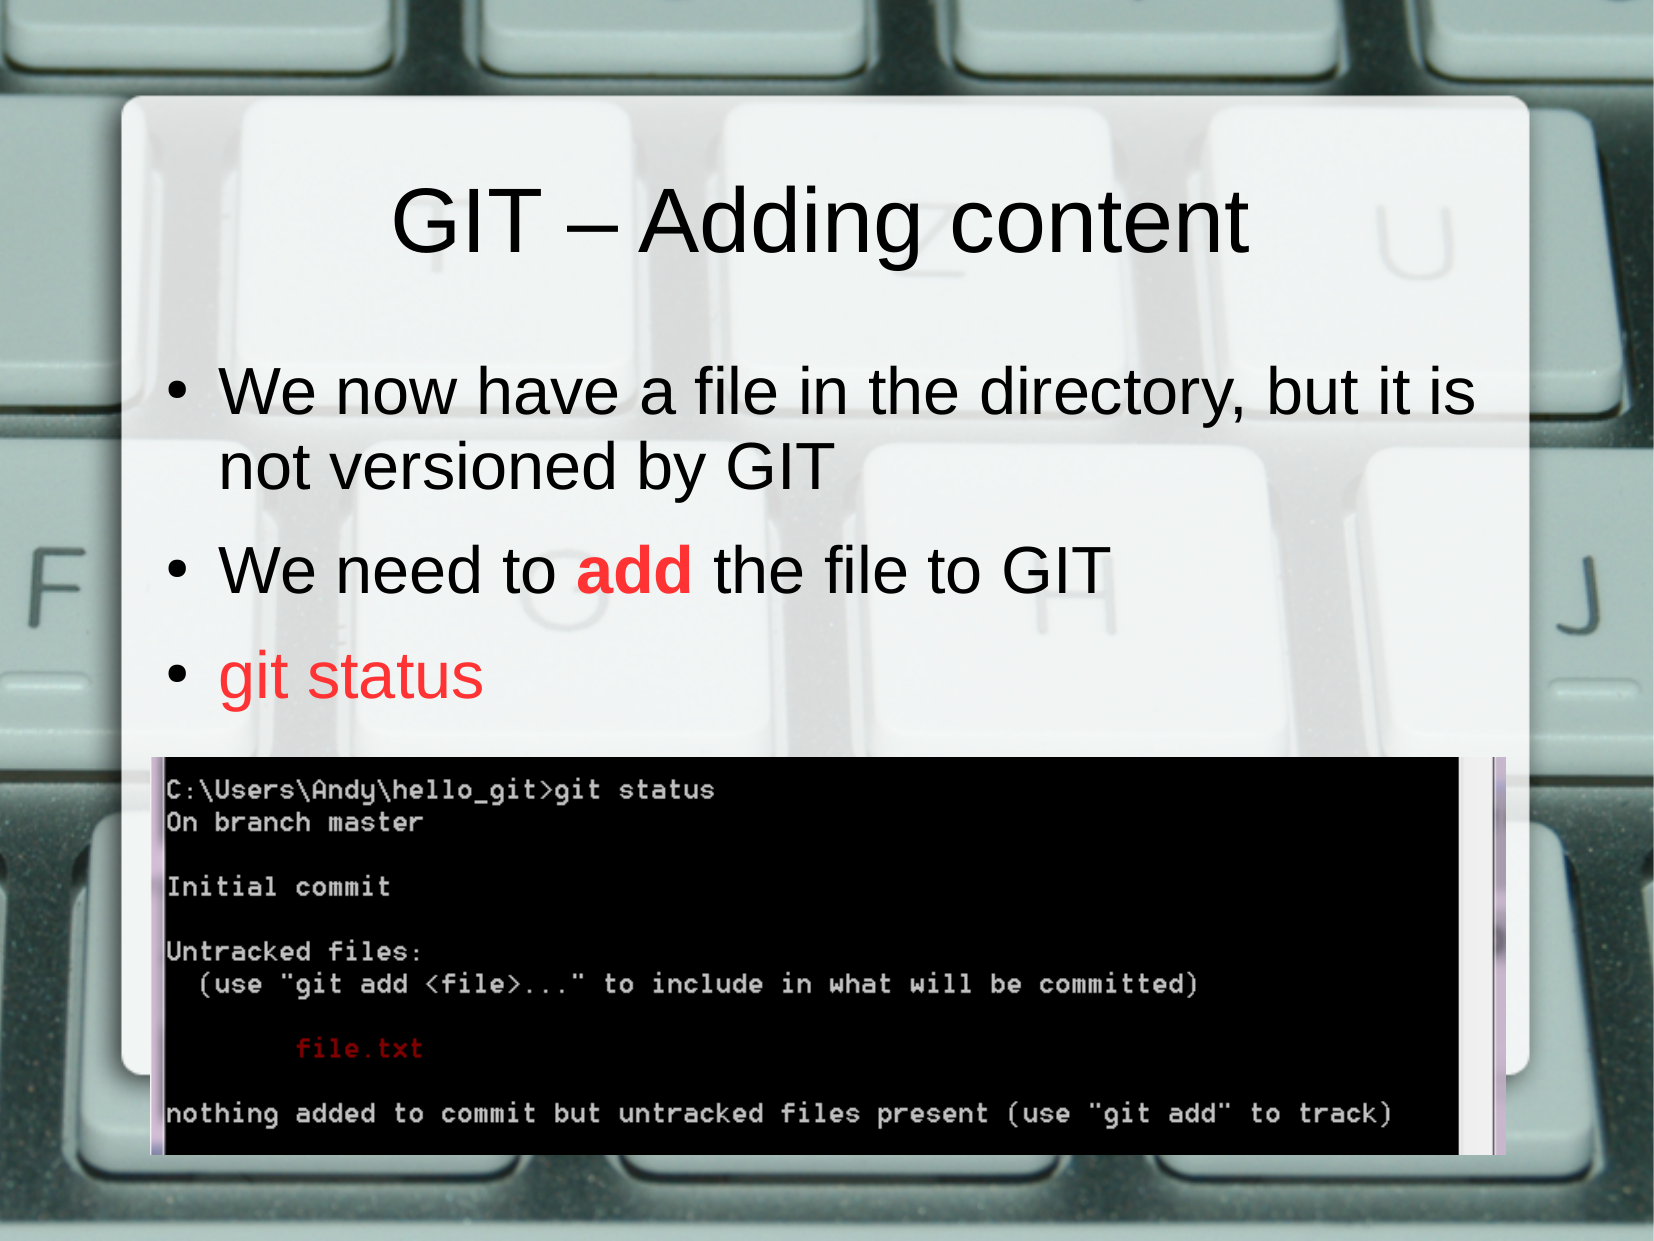

# GIT – Adding content
We now have a file in the directory, but it is not versioned by GIT
We need to add the file to GIT
git status